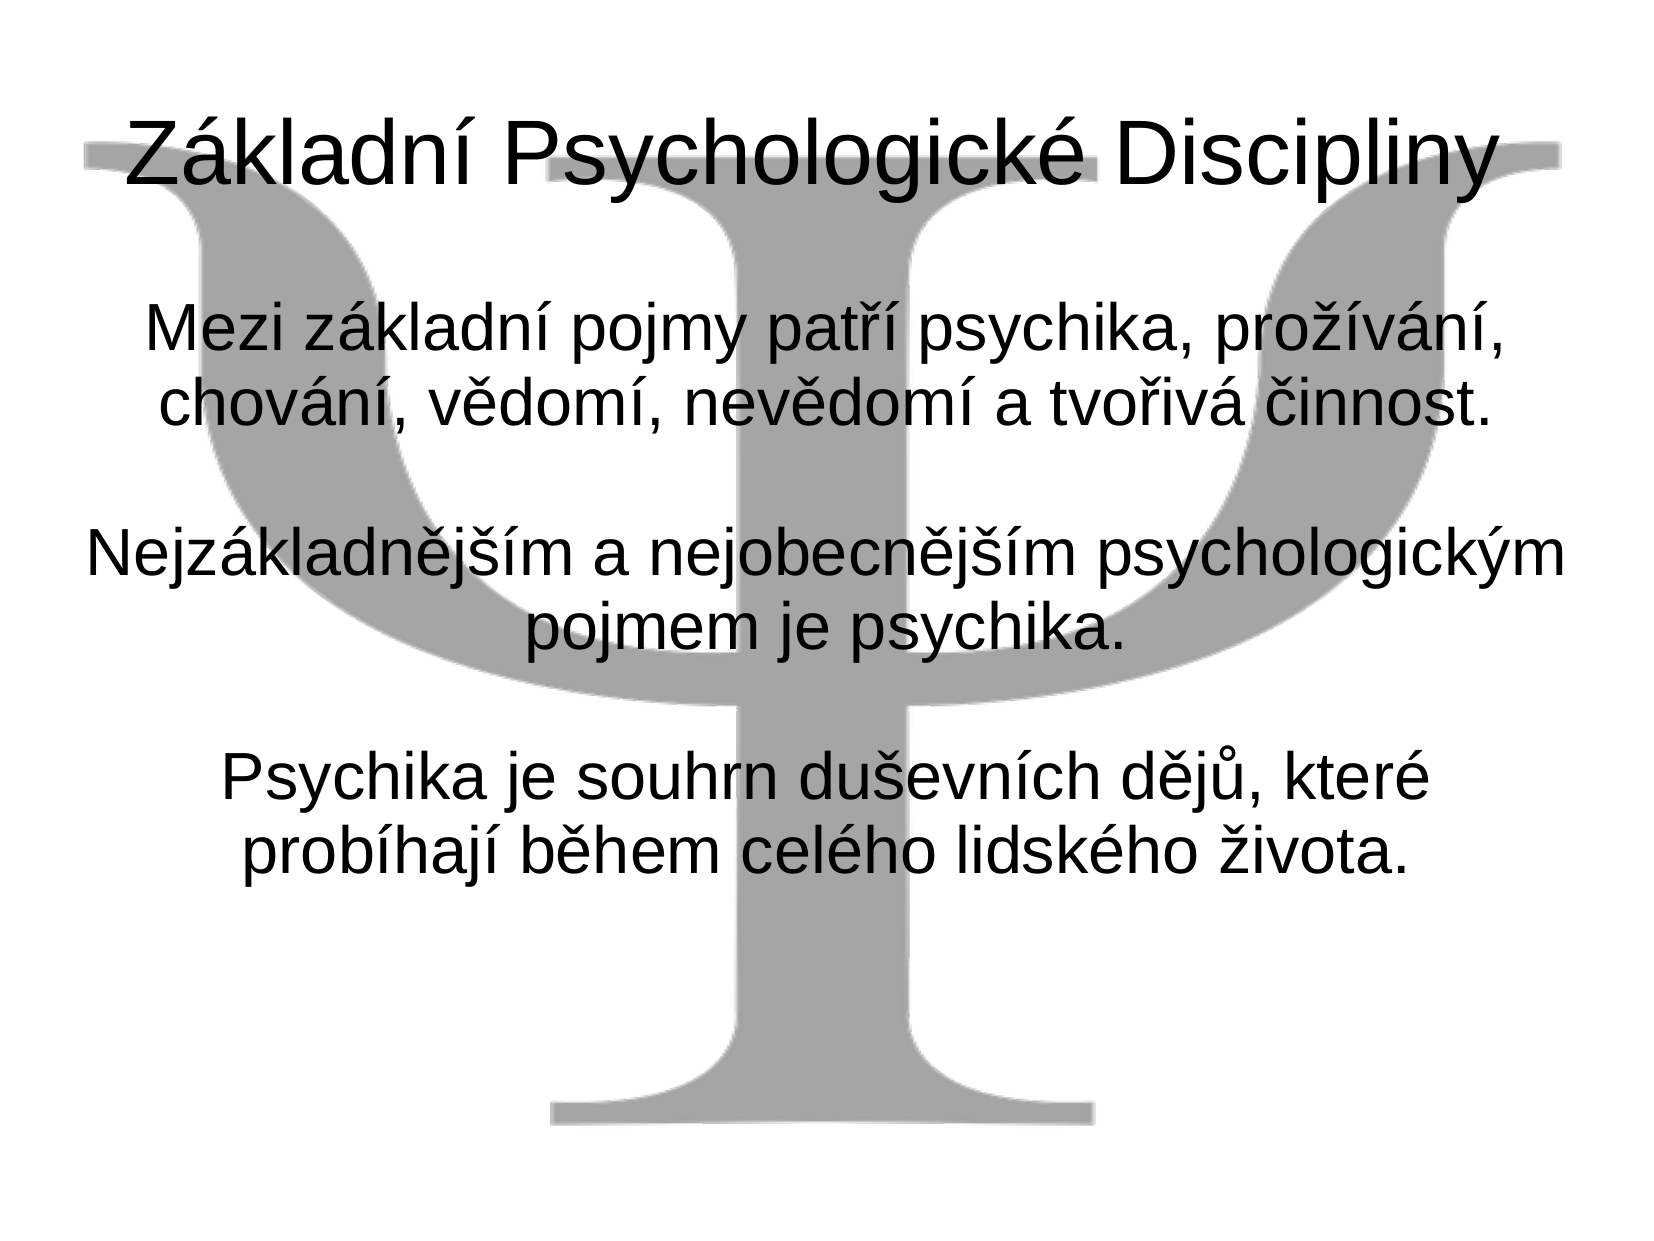

# Základní Psychologické Discipliny
Mezi základní pojmy patří psychika, prožívání, chování, vědomí, nevědomí a tvořivá činnost.
Nejzákladnějším a nejobecnějším psychologickým pojmem je psychika.
Psychika je souhrn duševních dějů, které probíhají během celého lidského života.